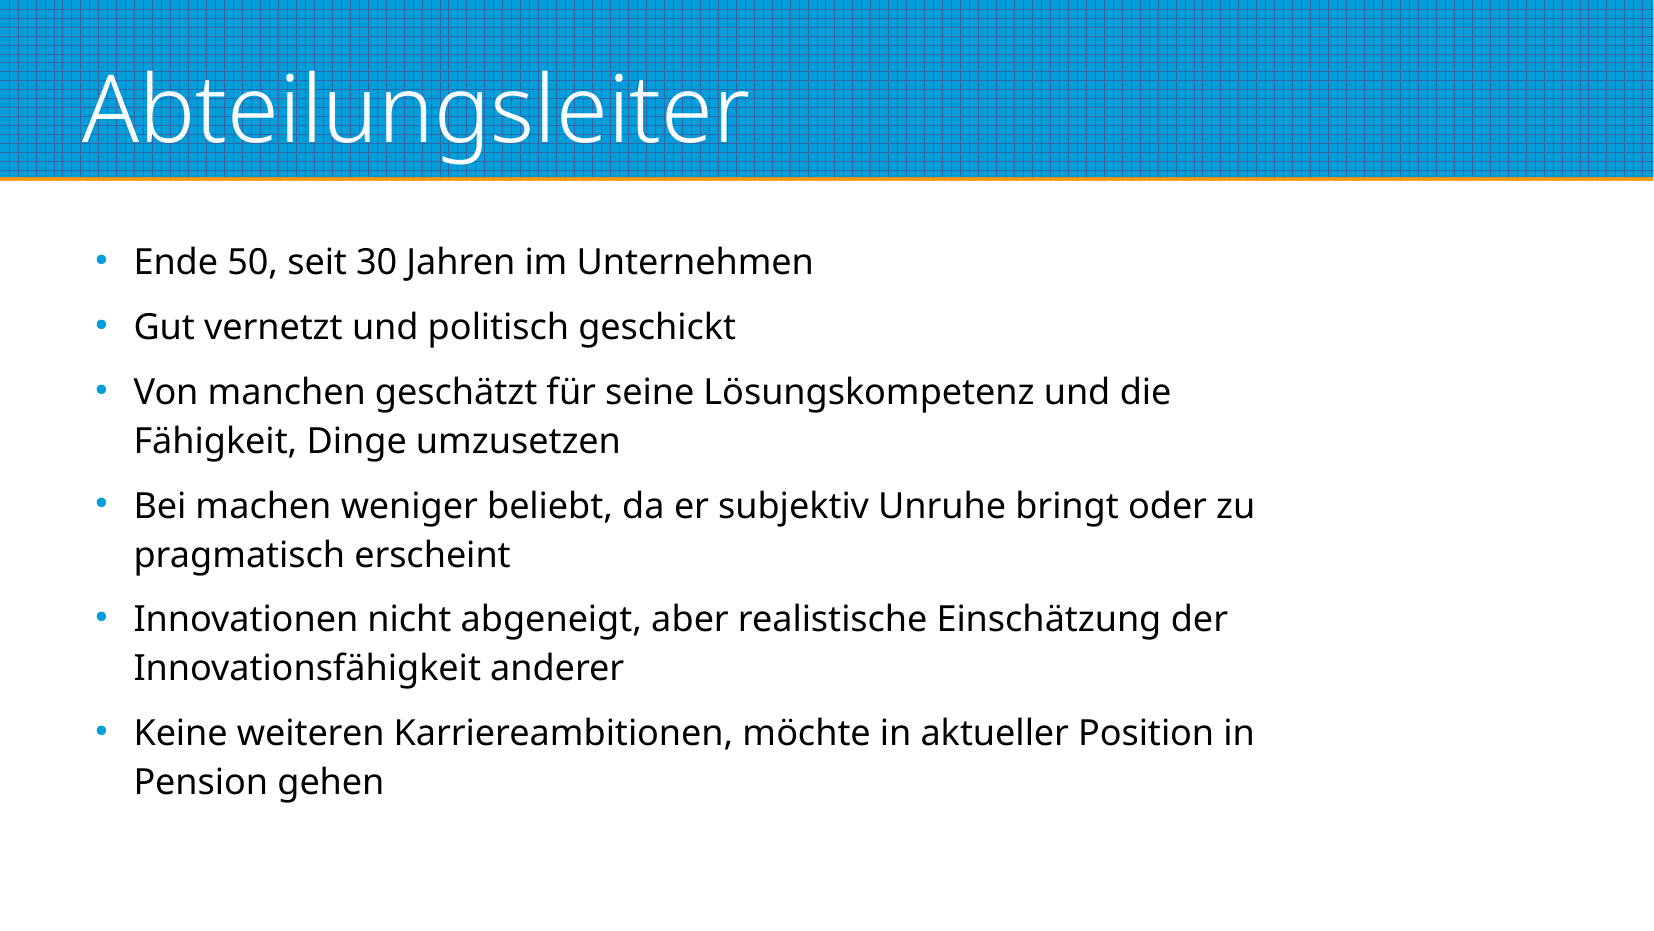

# Abteilungsleiter
Ende 50, seit 30 Jahren im Unternehmen
Gut vernetzt und politisch geschickt
Von manchen geschätzt für seine Lösungskompetenz und die Fähigkeit, Dinge umzusetzen
Bei machen weniger beliebt, da er subjektiv Unruhe bringt oder zu pragmatisch erscheint
Innovationen nicht abgeneigt, aber realistische Einschätzung der Innovationsfähigkeit anderer
Keine weiteren Karriereambitionen, möchte in aktueller Position in Pension gehen